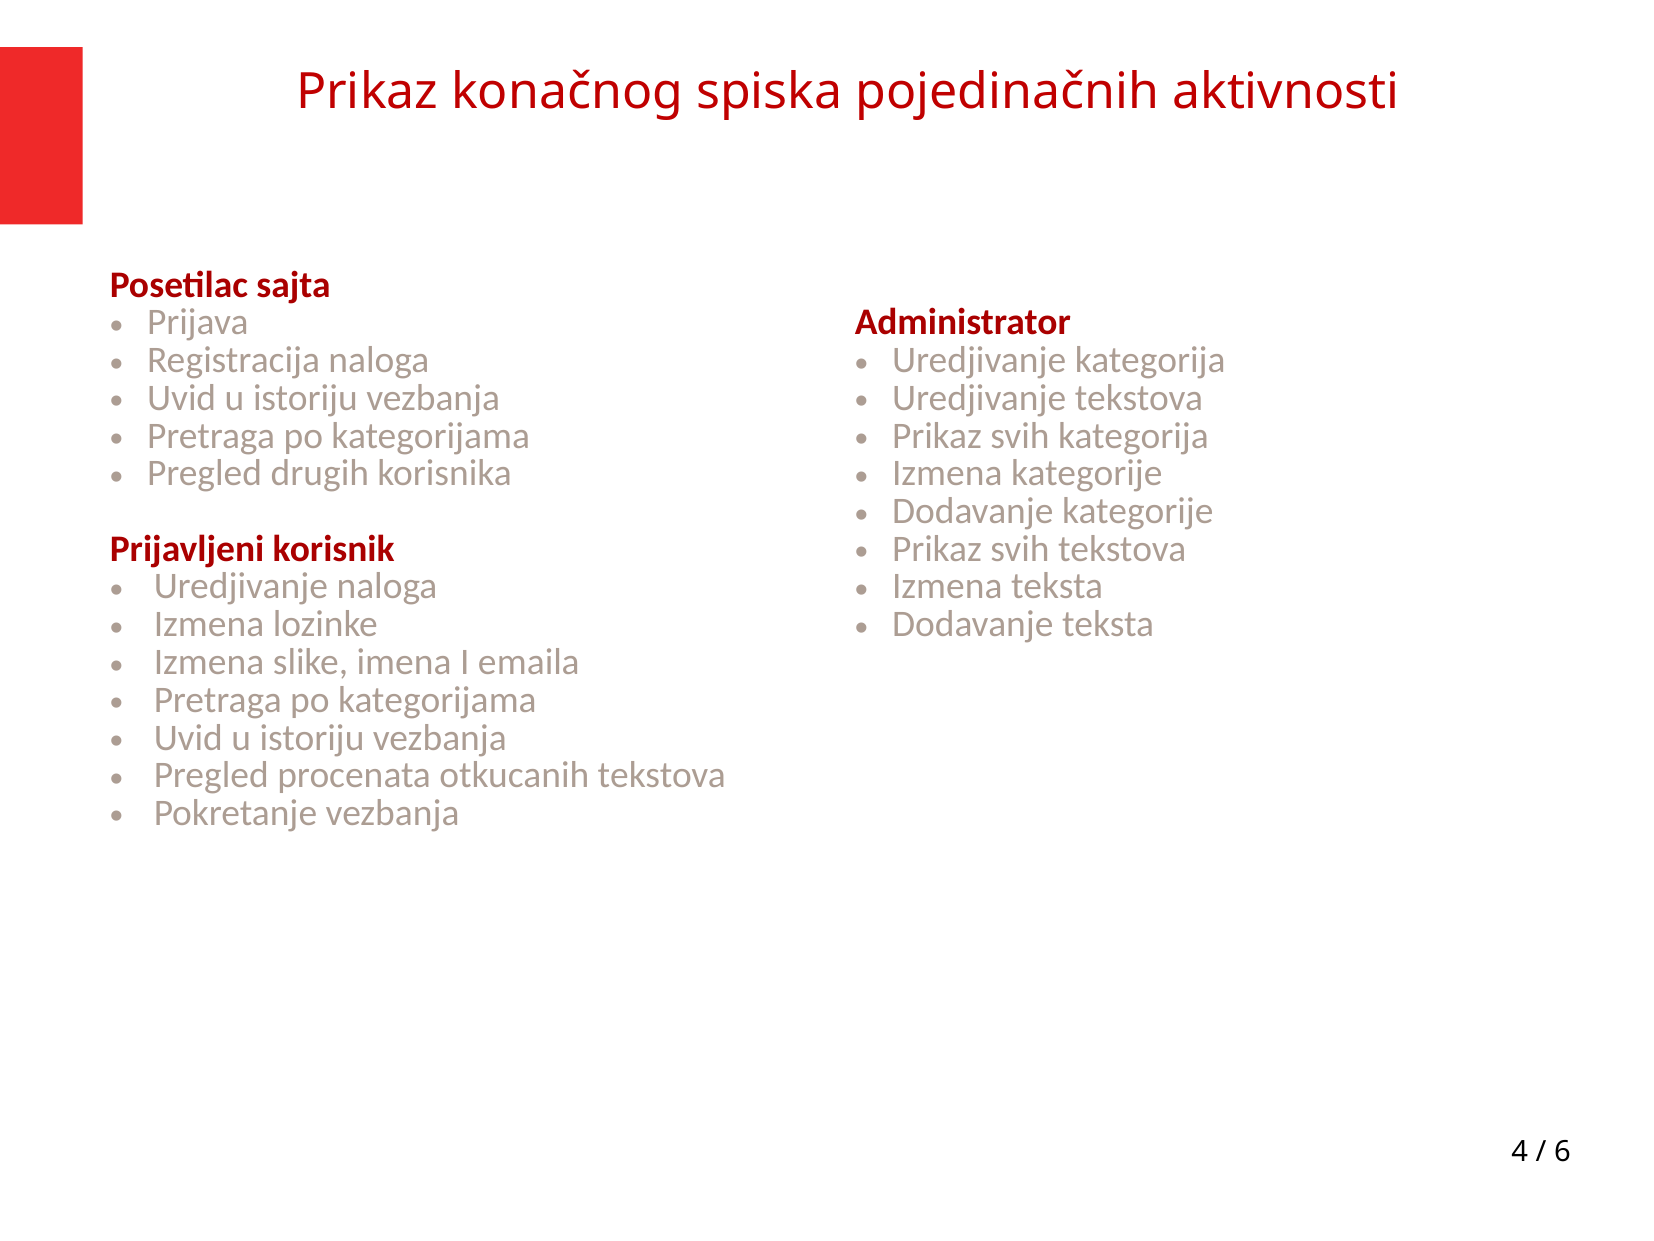

# Prikaz konačnog spiska pojedinačnih aktivnosti
| Posetilac sajta Prijava Registracija naloga Uvid u istoriju vezbanja Pretraga po kategorijama Pregled drugih korisnika Prijavljeni korisnik Uredjivanje naloga Izmena lozinke Izmena slike, imena I emaila Pretraga po kategorijama Uvid u istoriju vezbanja Pregled procenata otkucanih tekstova Pokretanje vezbanja | Administrator Uredjivanje kategorija Uredjivanje tekstova Prikaz svih kategorija Izmena kategorije Dodavanje kategorije Prikaz svih tekstova Izmena teksta Dodavanje teksta |
| --- | --- |
| | |
4